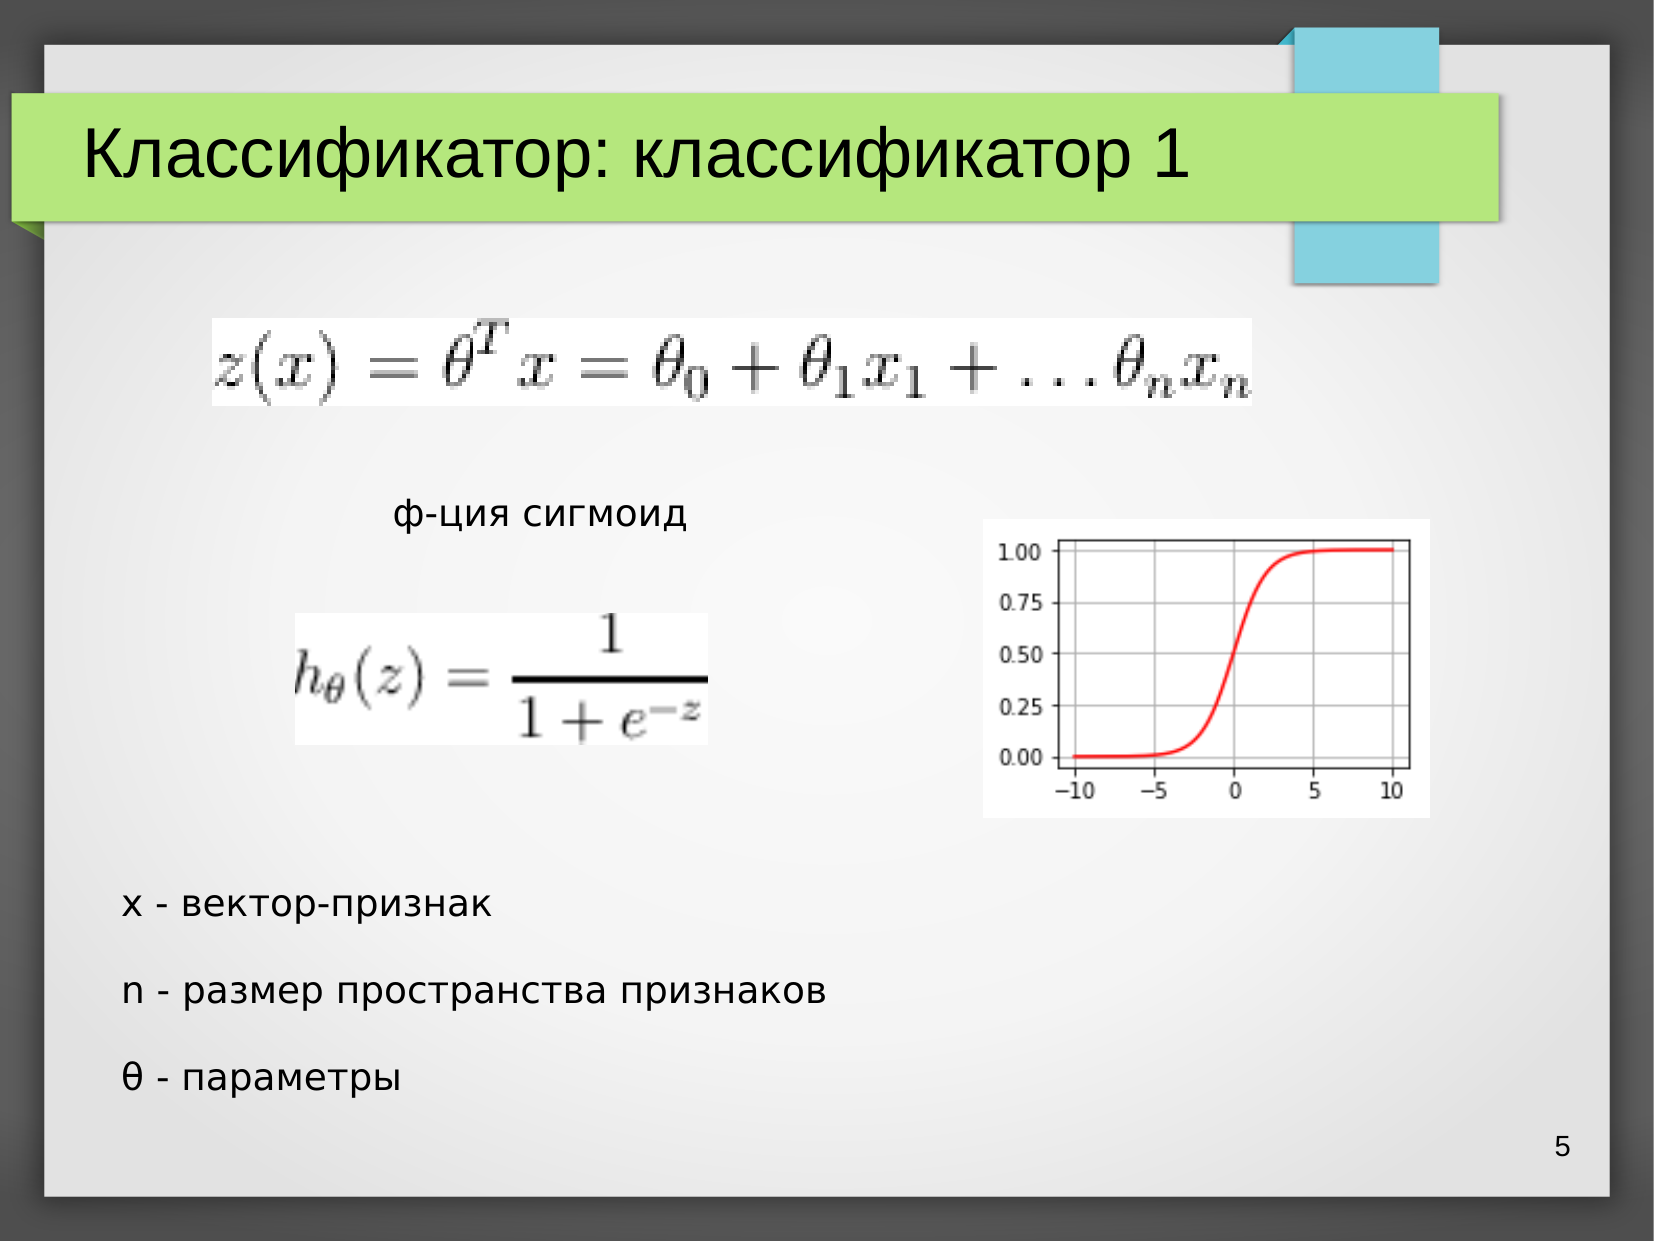

# Классификатор: классификатор 1
ф-ция сигмоид
x - вектор-признак
n - размер пространства признаков
θ - параметры
5